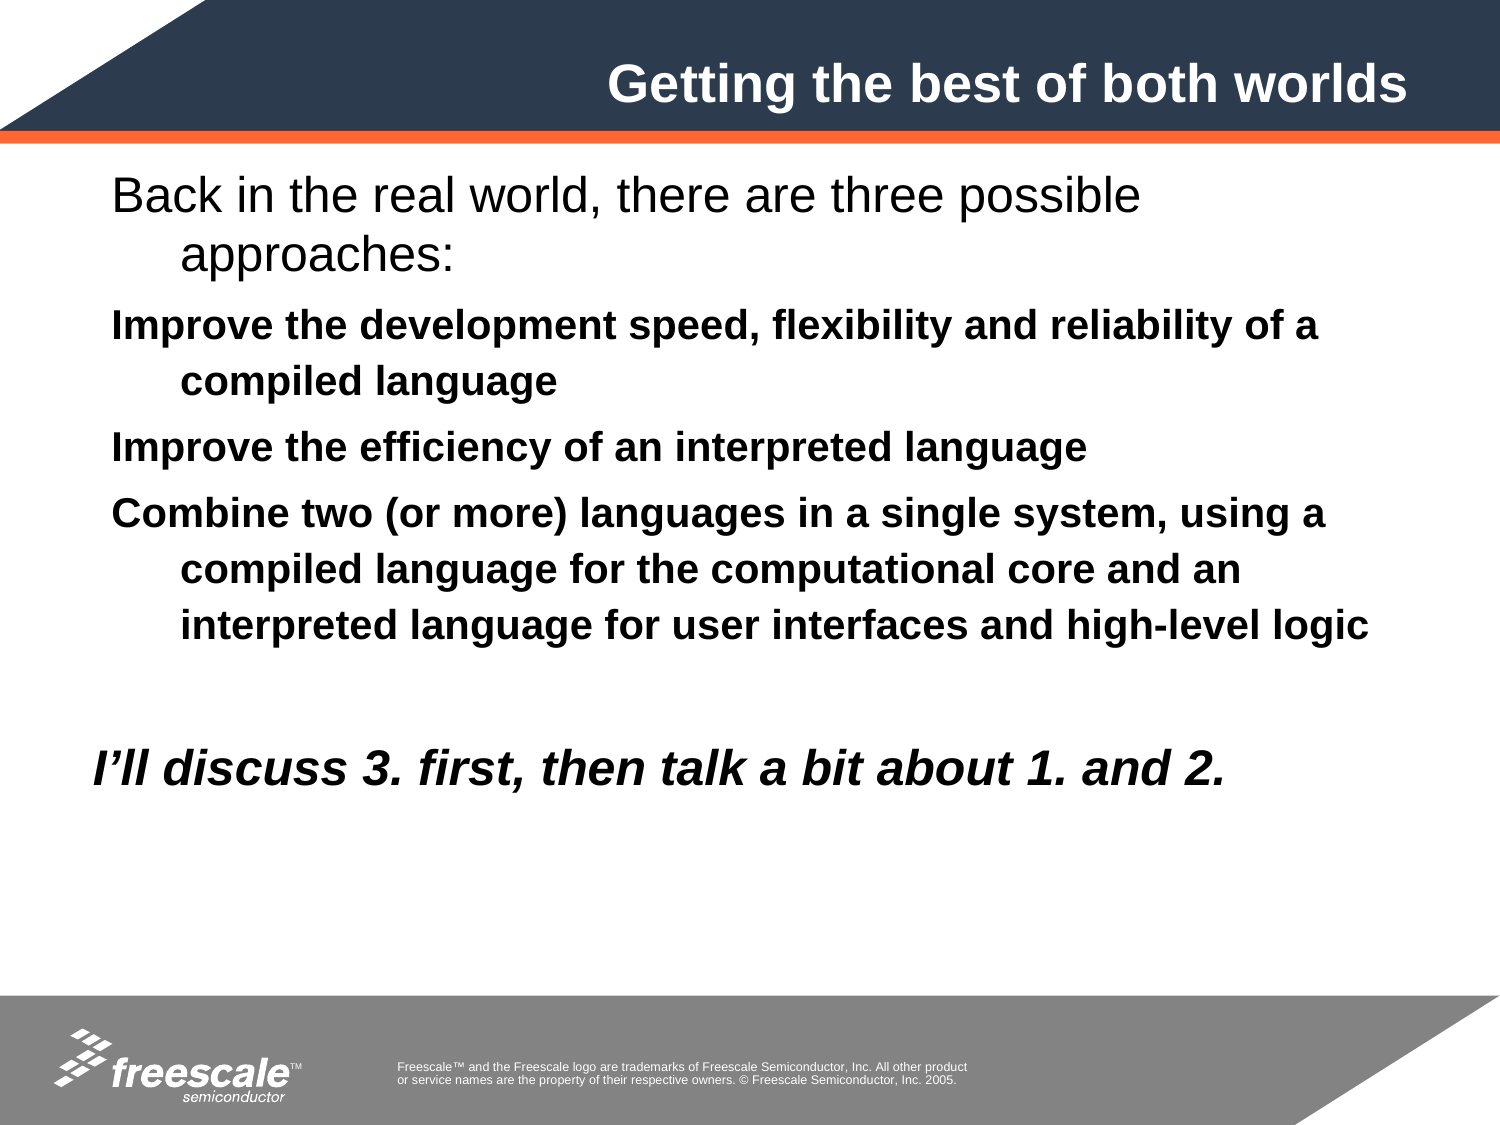

# Getting the best of both worlds
Back in the real world, there are three possible approaches:
Improve the development speed, flexibility and reliability of a compiled language
Improve the efficiency of an interpreted language
Combine two (or more) languages in a single system, using a compiled language for the computational core and an interpreted language for user interfaces and high-level logic
I’ll discuss 3. first, then talk a bit about 1. and 2.